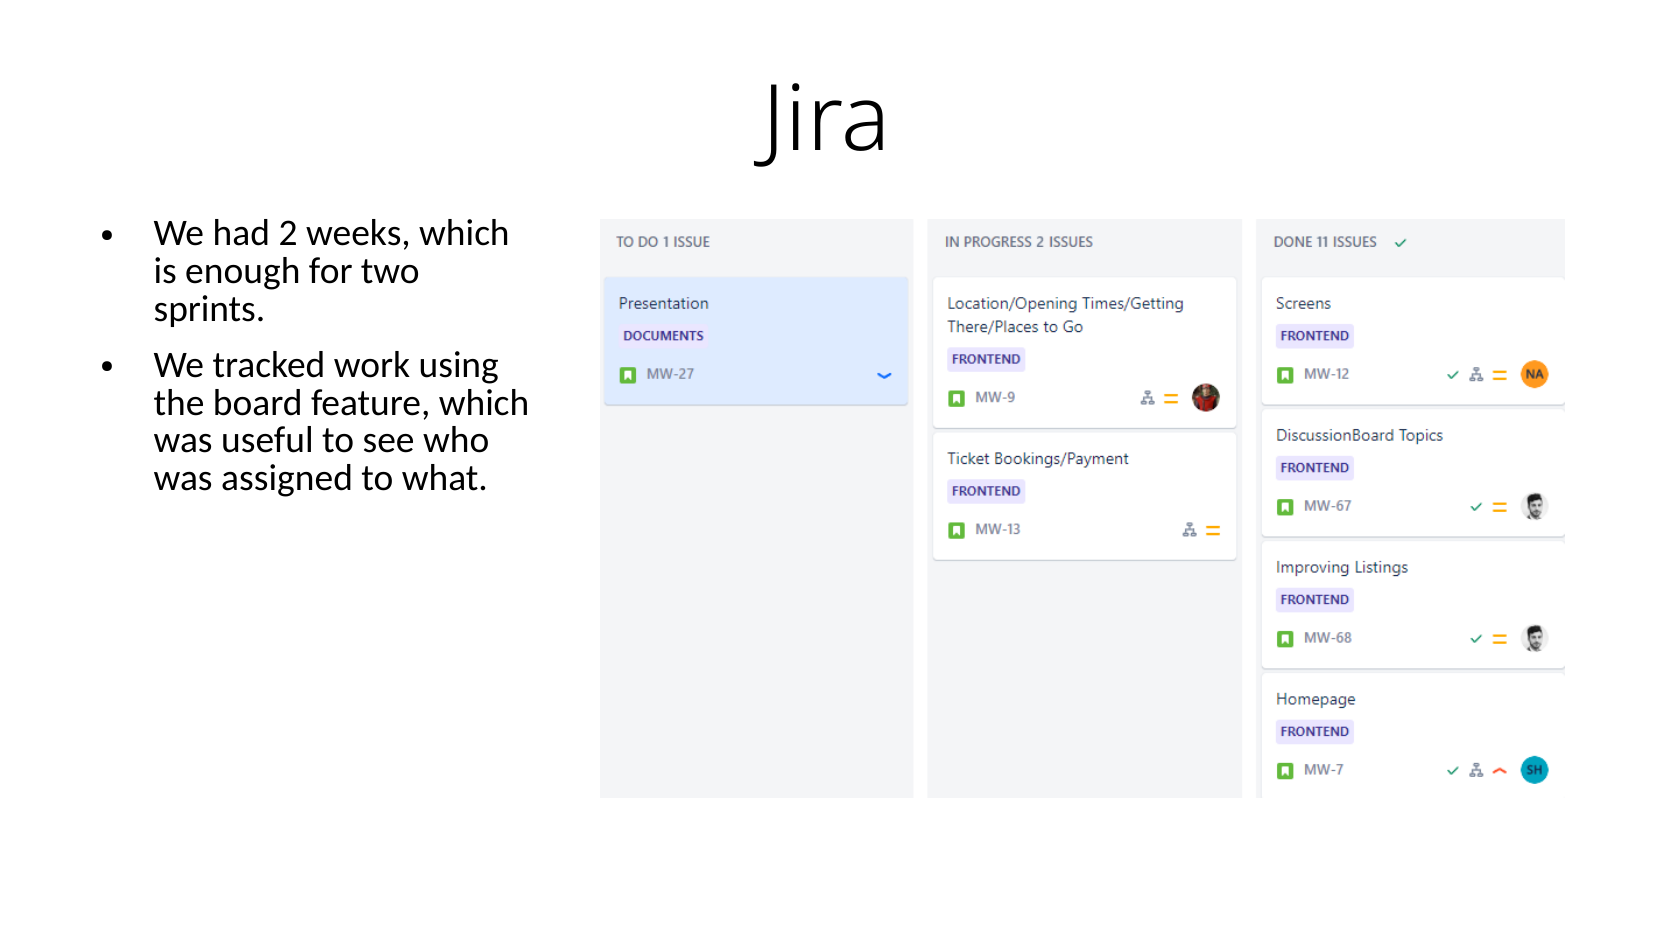

# Jira
We had 2 weeks, which is enough for two sprints.
We tracked work using the board feature, which was useful to see who was assigned to what.